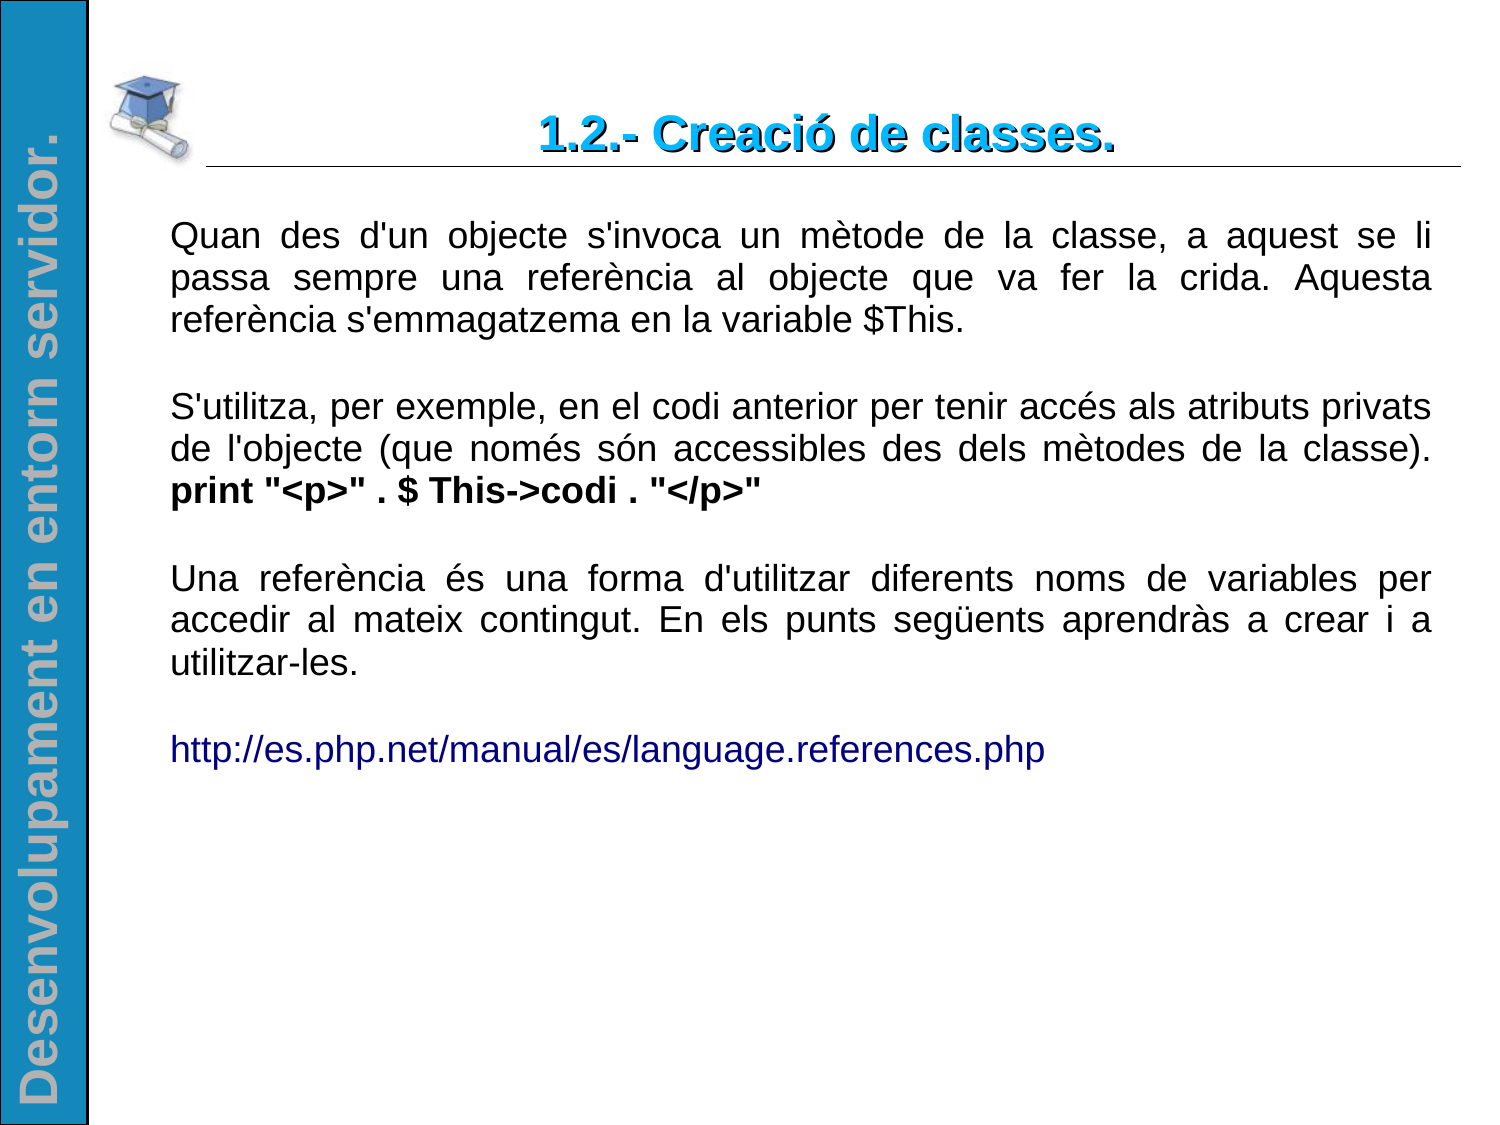

# 1.2.- Creació de classes.
Quan des d'un objecte s'invoca un mètode de la classe, a aquest se li passa sempre una referència al objecte que va fer la crida. Aquesta referència s'emmagatzema en la variable $This.
S'utilitza, per exemple, en el codi anterior per tenir accés als atributs privats de l'objecte (que només són accessibles des dels mètodes de la classe). print "<p>" . $ This->codi . "</p>"
Una referència és una forma d'utilitzar diferents noms de variables per accedir al mateix contingut. En els punts següents aprendràs a crear i a utilitzar-les.
http://es.php.net/manual/es/language.references.php